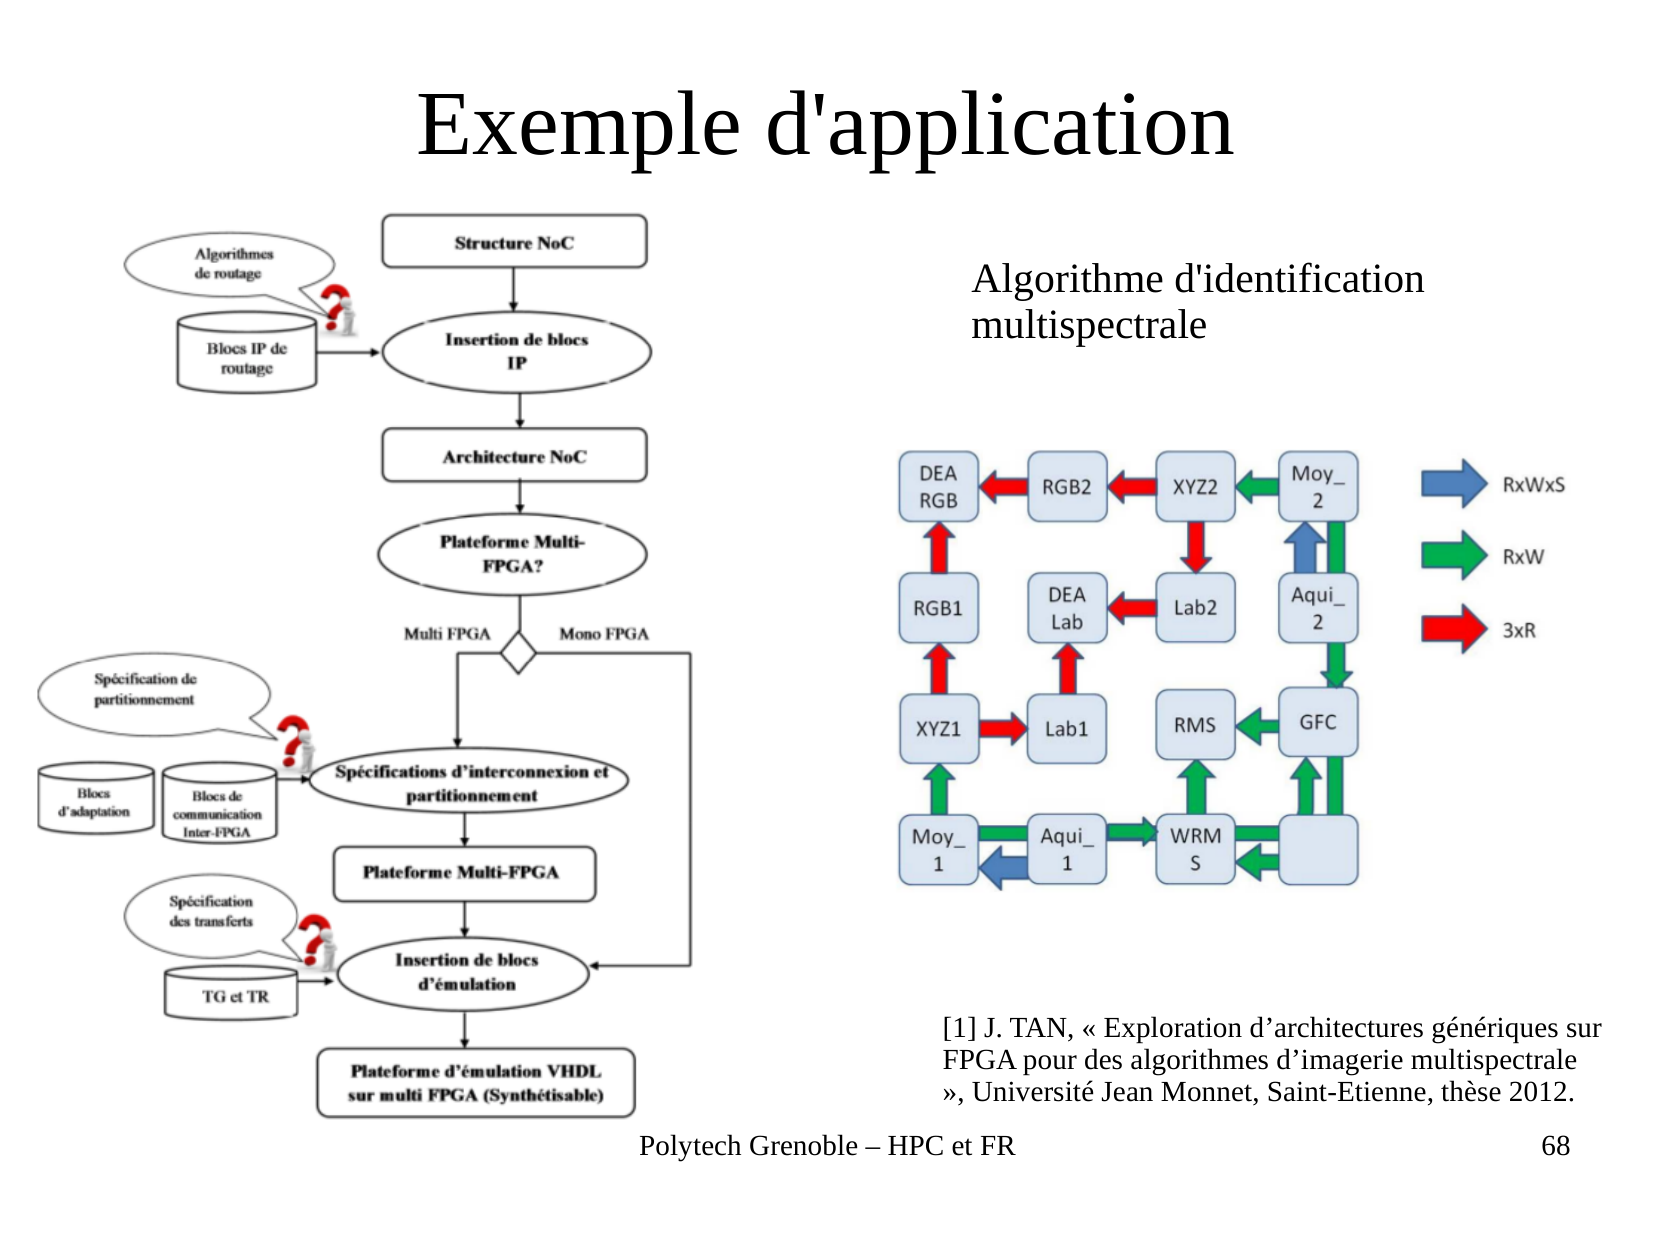

# Exemple d'application
Algorithme d'identification multispectrale
[1] J. TAN, « Exploration d’architectures génériques sur FPGA pour des algorithmes d’imagerie multispectrale », Université Jean Monnet, Saint-Etienne, thèse 2012.
Matthieu PAYET
68